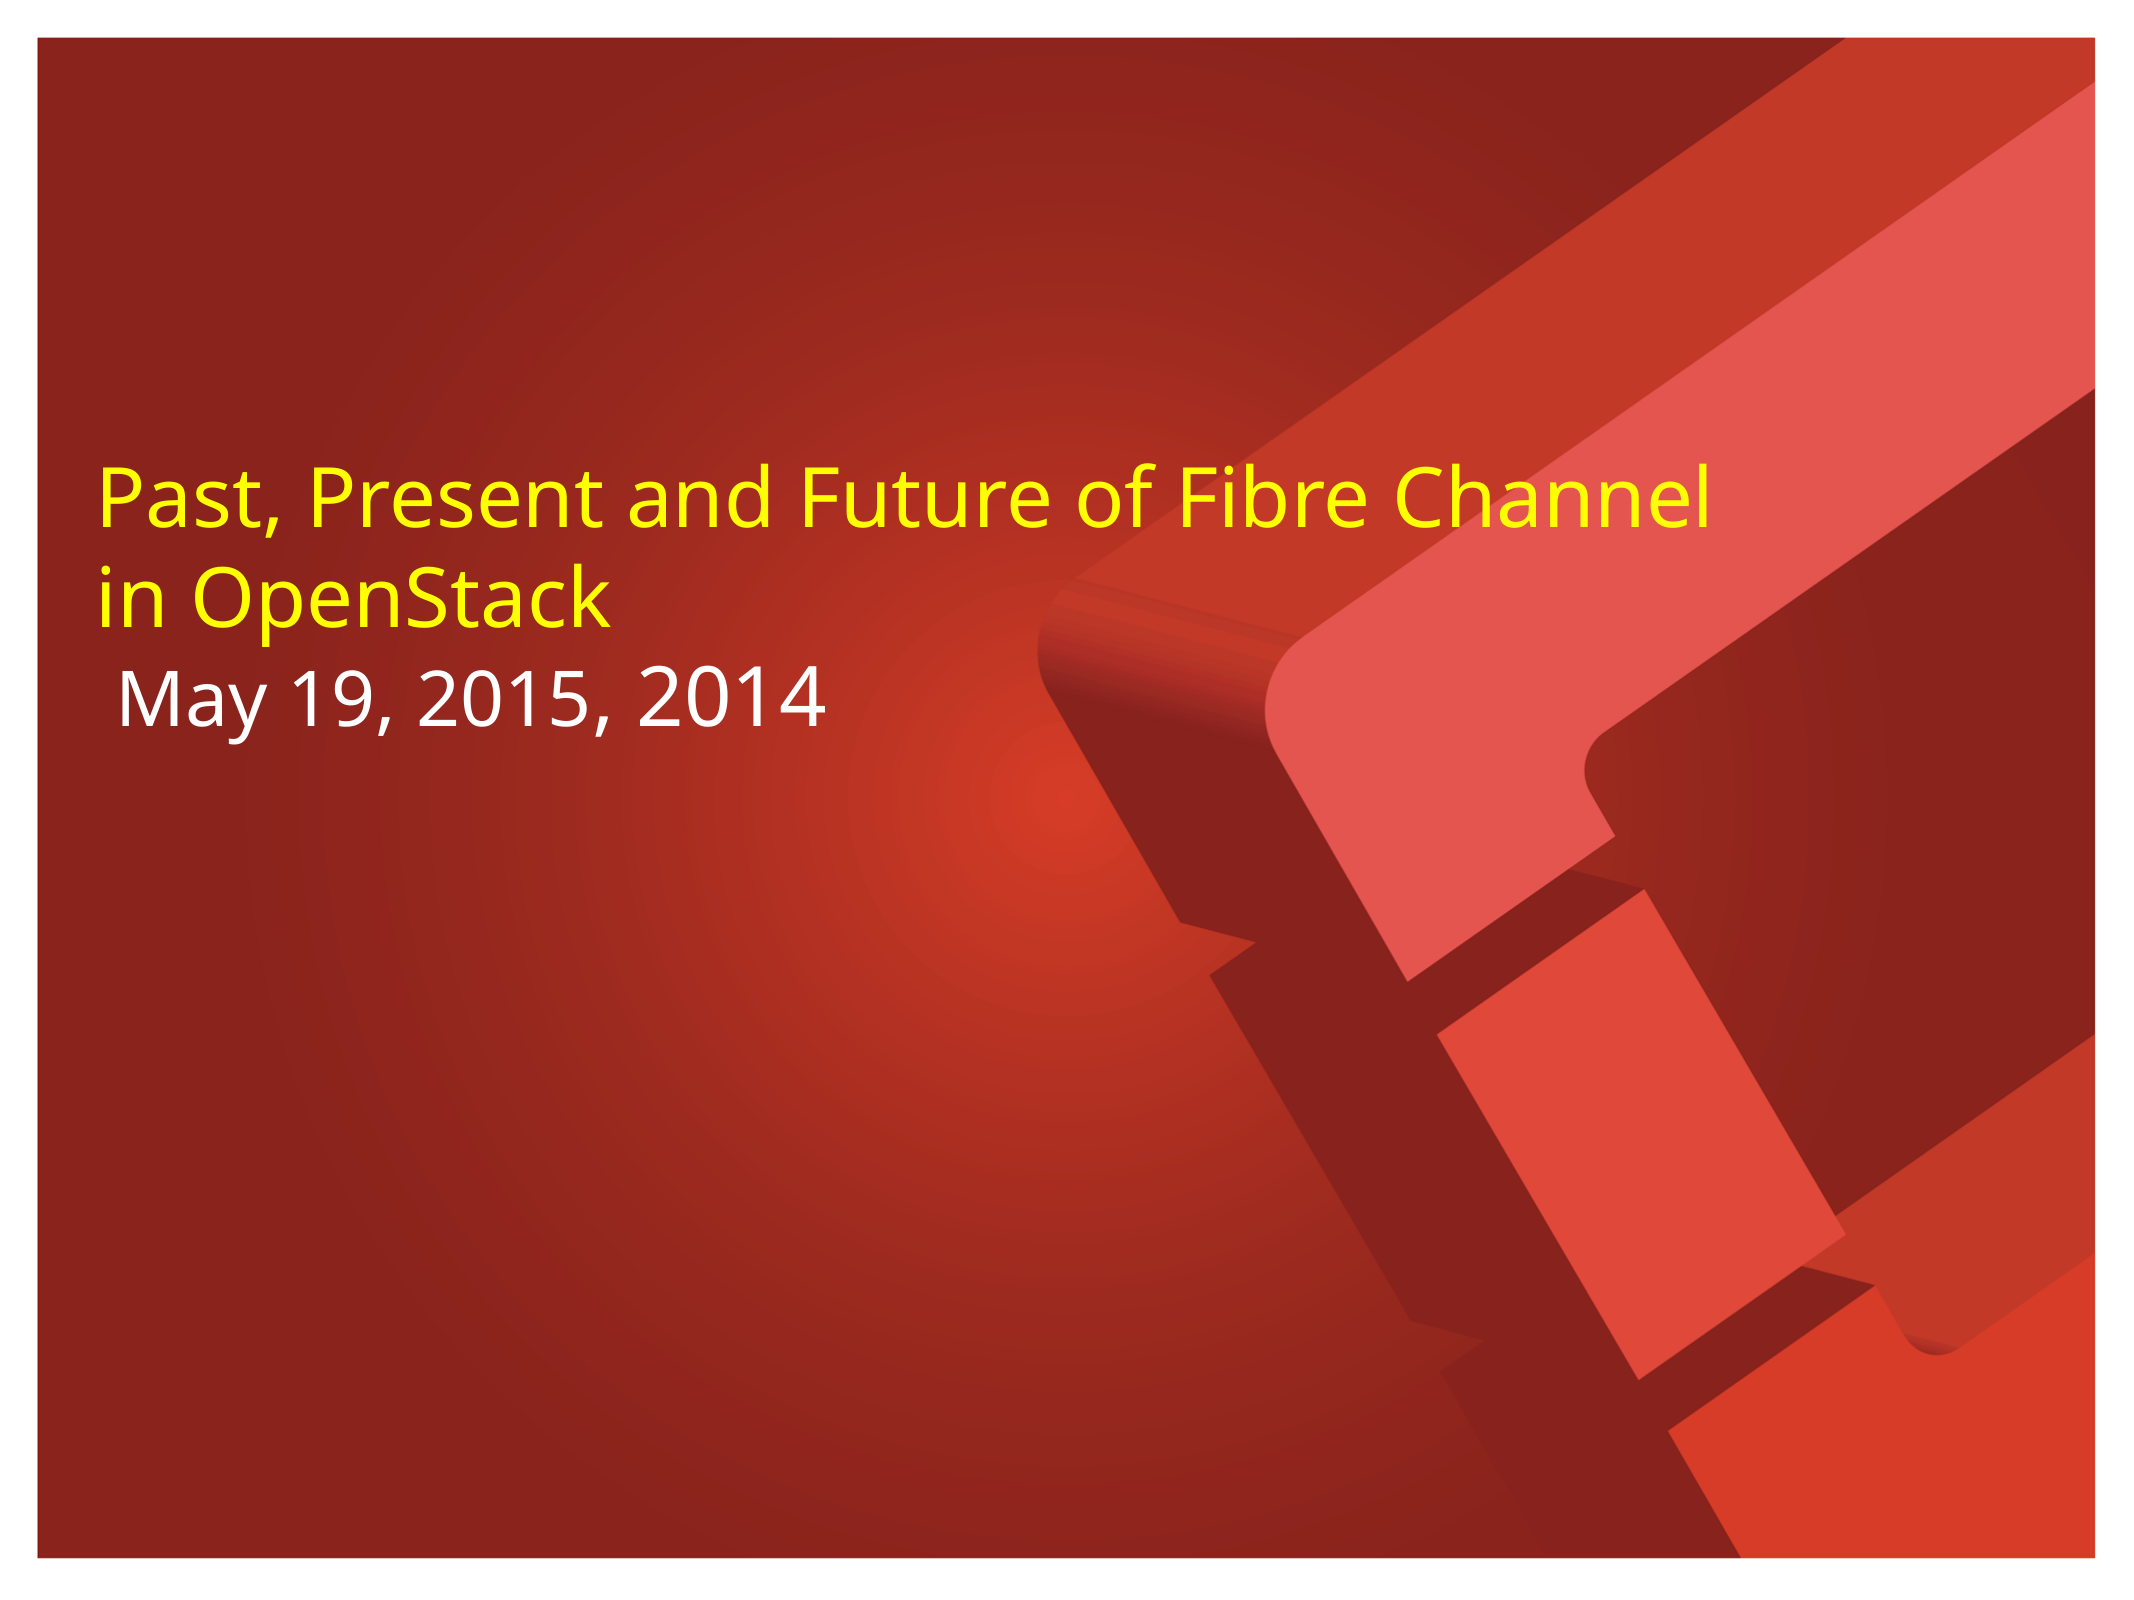

# Past, Present and Future of Fibre Channel in OpenStack May 19, 2015, 2014